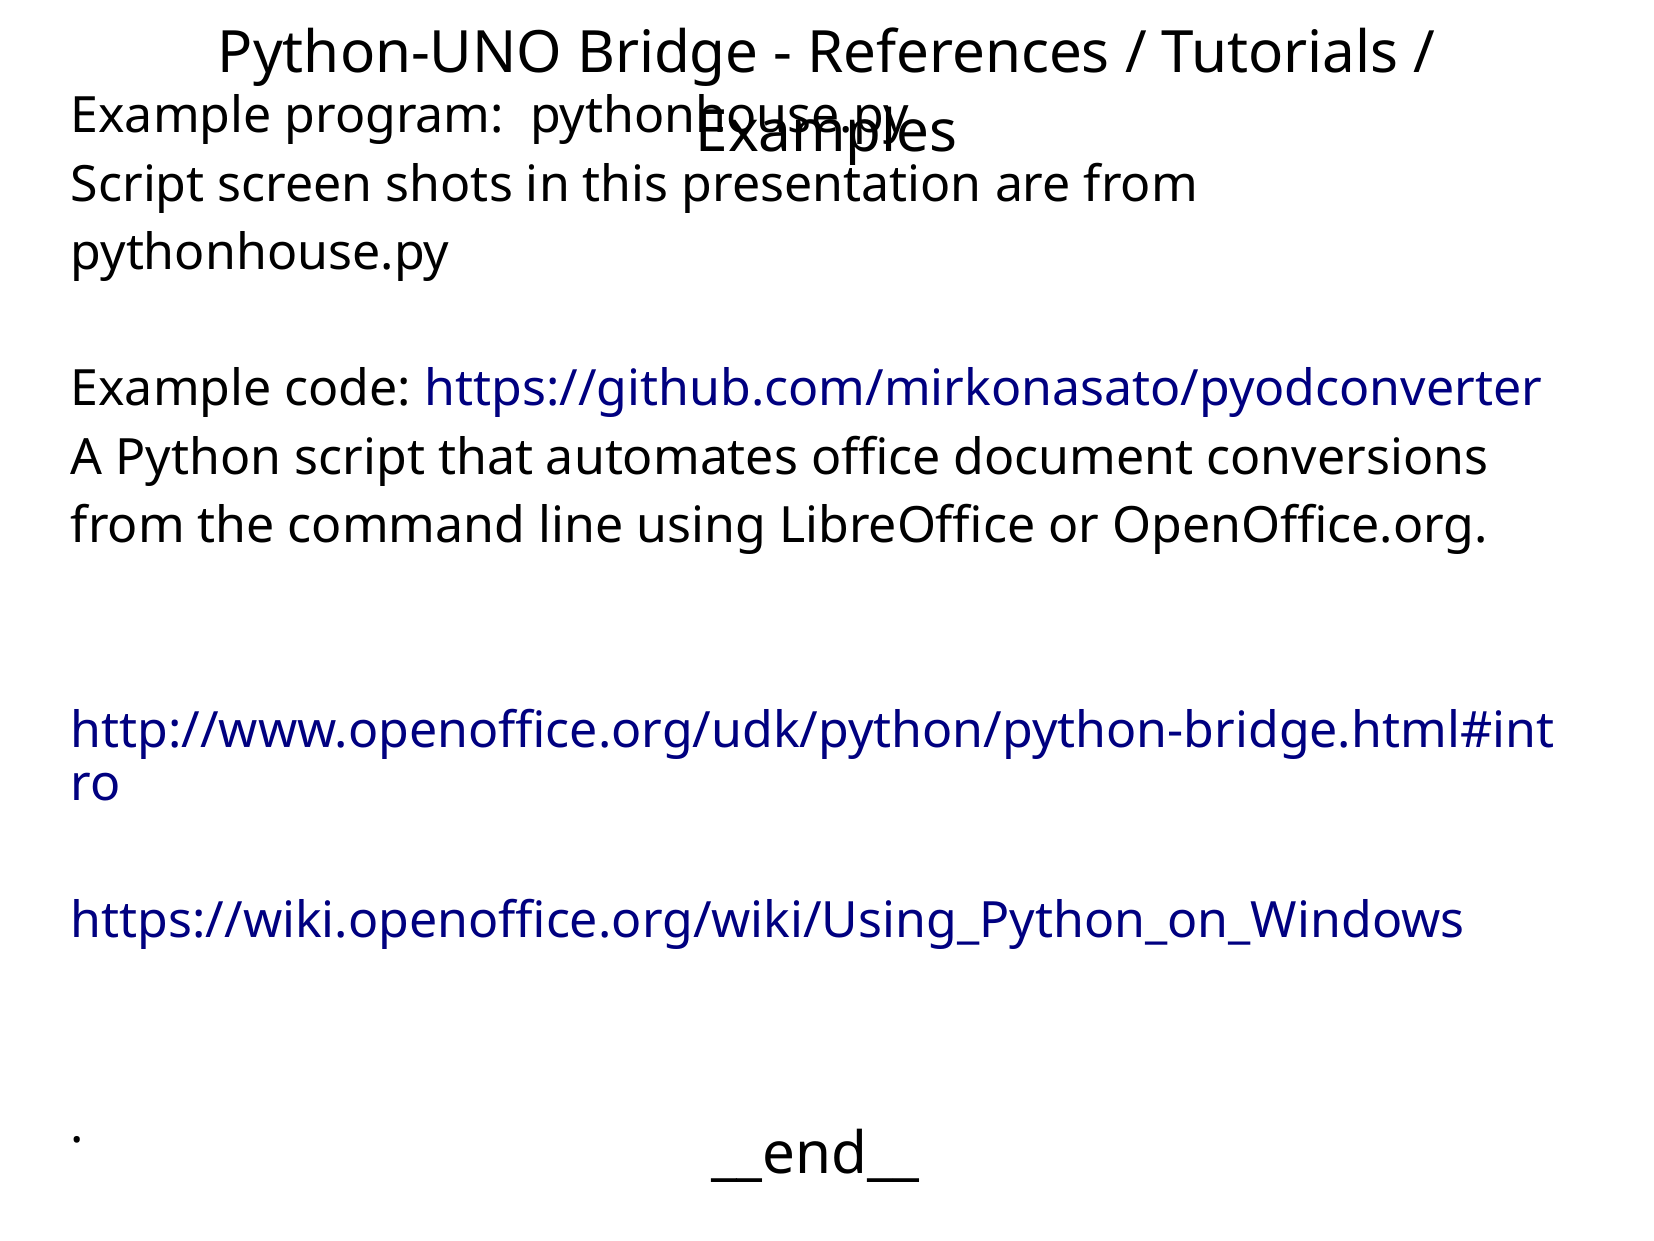

# Python-UNO Bridge - References / Tutorials / Examples
Example program: pythonhouse.py
Script screen shots in this presentation are from pythonhouse.py
Example code: https://github.com/mirkonasato/pyodconverter
A Python script that automates office document conversions from the command line using LibreOffice or OpenOffice.org.
http://www.openoffice.org/udk/python/python-bridge.html#intro
https://wiki.openoffice.org/wiki/Using_Python_on_Windows
.
__end__